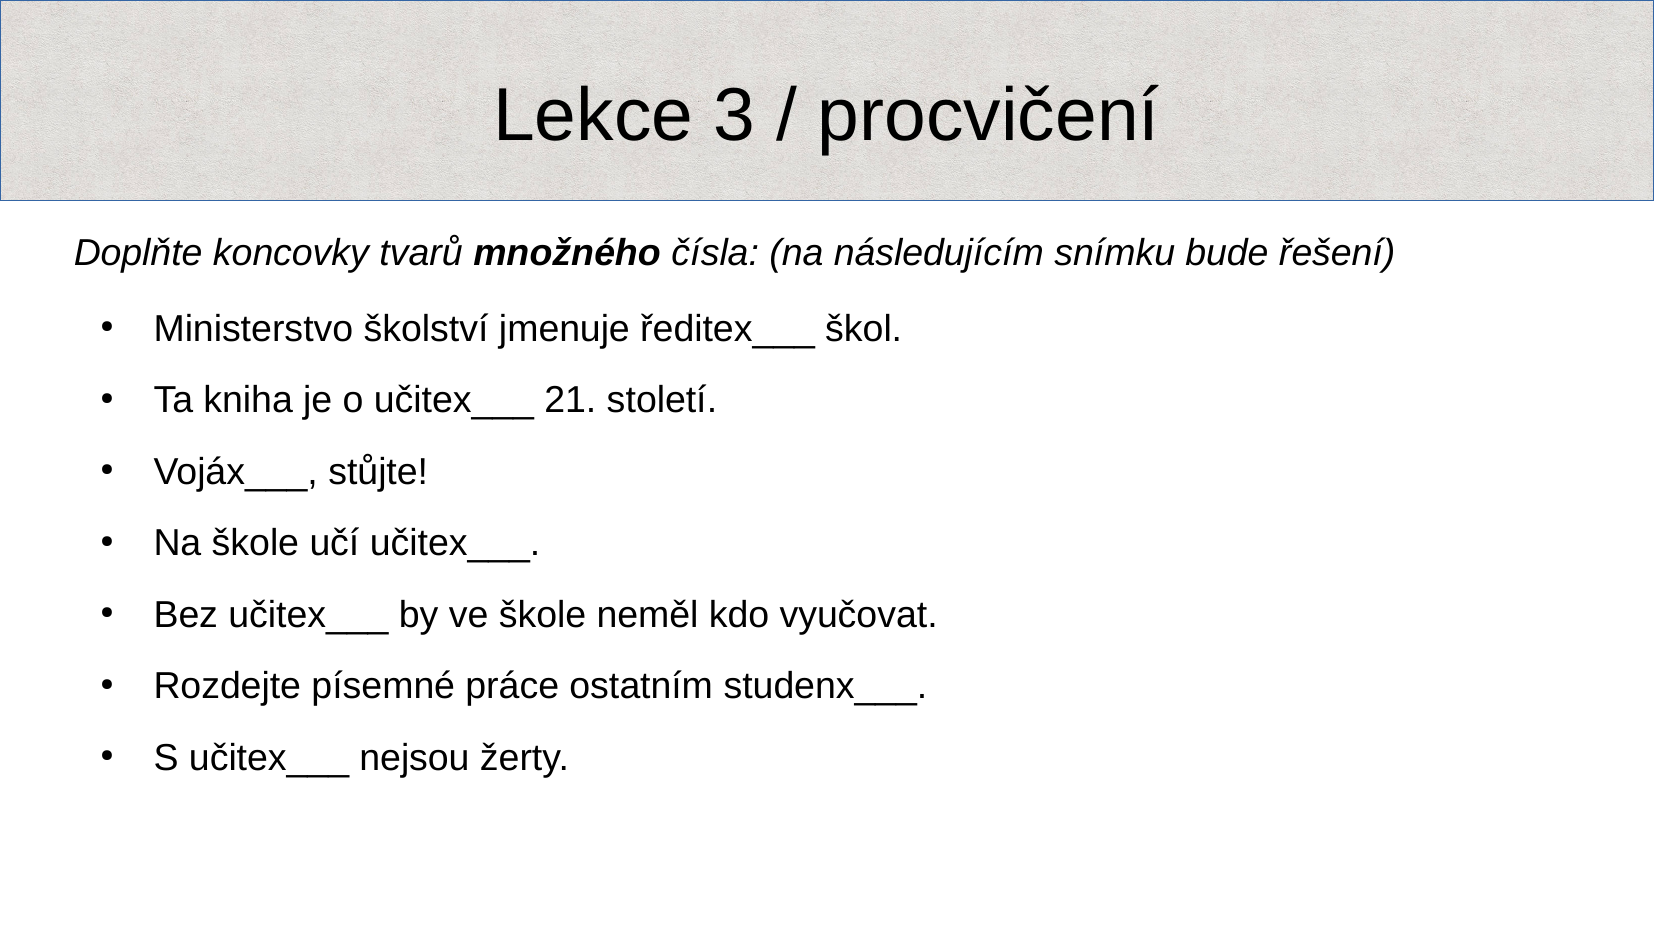

# Lekce 3 / procvičení
Doplňte koncovky tvarů množného čísla: (na následujícím snímku bude řešení)
Ministerstvo školství jmenuje ředitex___ škol.
Ta kniha je o učitex___ 21. století.
Vojáx___, stůjte!
Na škole učí učitex___.
Bez učitex___ by ve škole neměl kdo vyučovat.
Rozdejte písemné práce ostatním studenx___.
S učitex___ nejsou žerty.